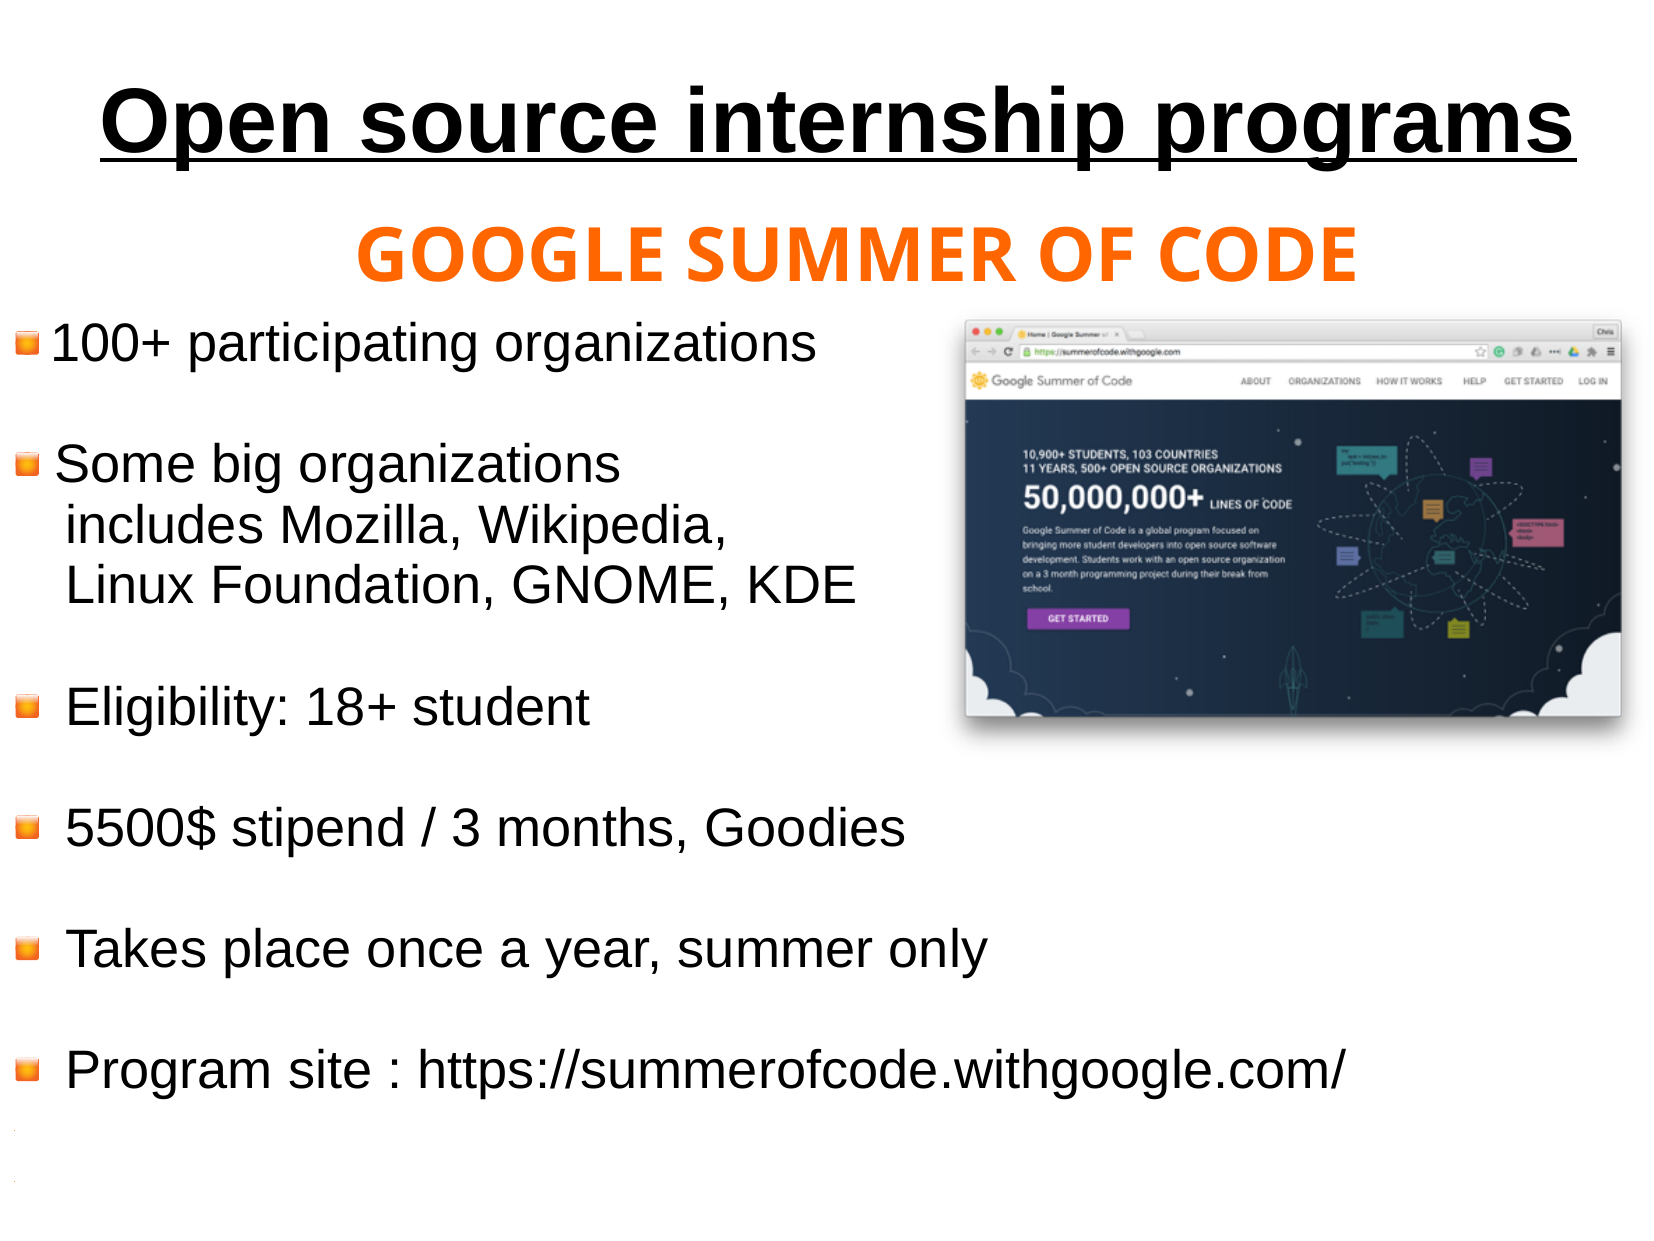

# Open source internship programs
GOOGLE SUMMER OF CODE
 100+ participating organizations
 Some big organizations
 includes Mozilla, Wikipedia,
 Linux Foundation, GNOME, KDE
 Eligibility: 18+ student
 5500$ stipend / 3 months, Goodies
 Takes place once a year, summer only
 Program site : https://summerofcode.withgoogle.com/